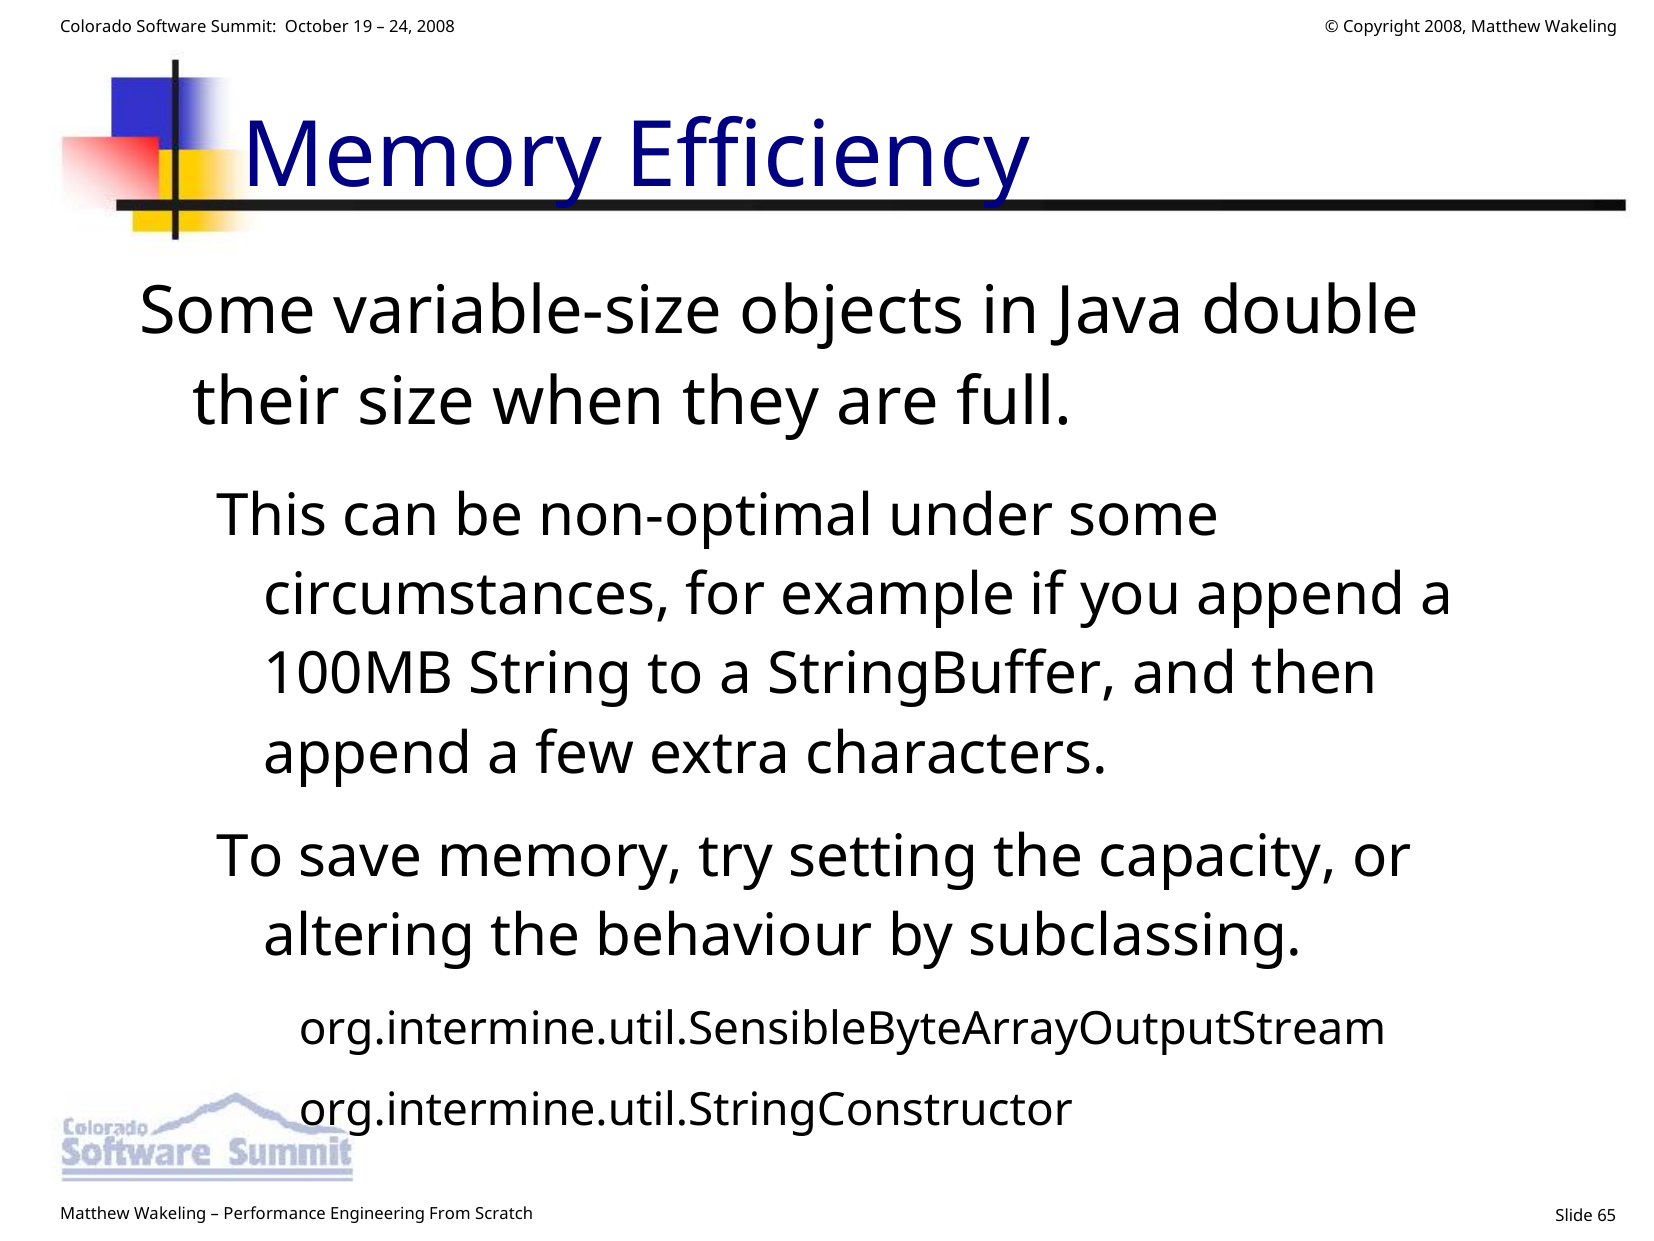

# Memory Efficiency
Some variable-size objects in Java double their size when they are full.
This can be non-optimal under some circumstances, for example if you append a 100MB String to a StringBuffer, and then append a few extra characters.
To save memory, try setting the capacity, or altering the behaviour by subclassing.
org.intermine.util.SensibleByteArrayOutputStream
org.intermine.util.StringConstructor